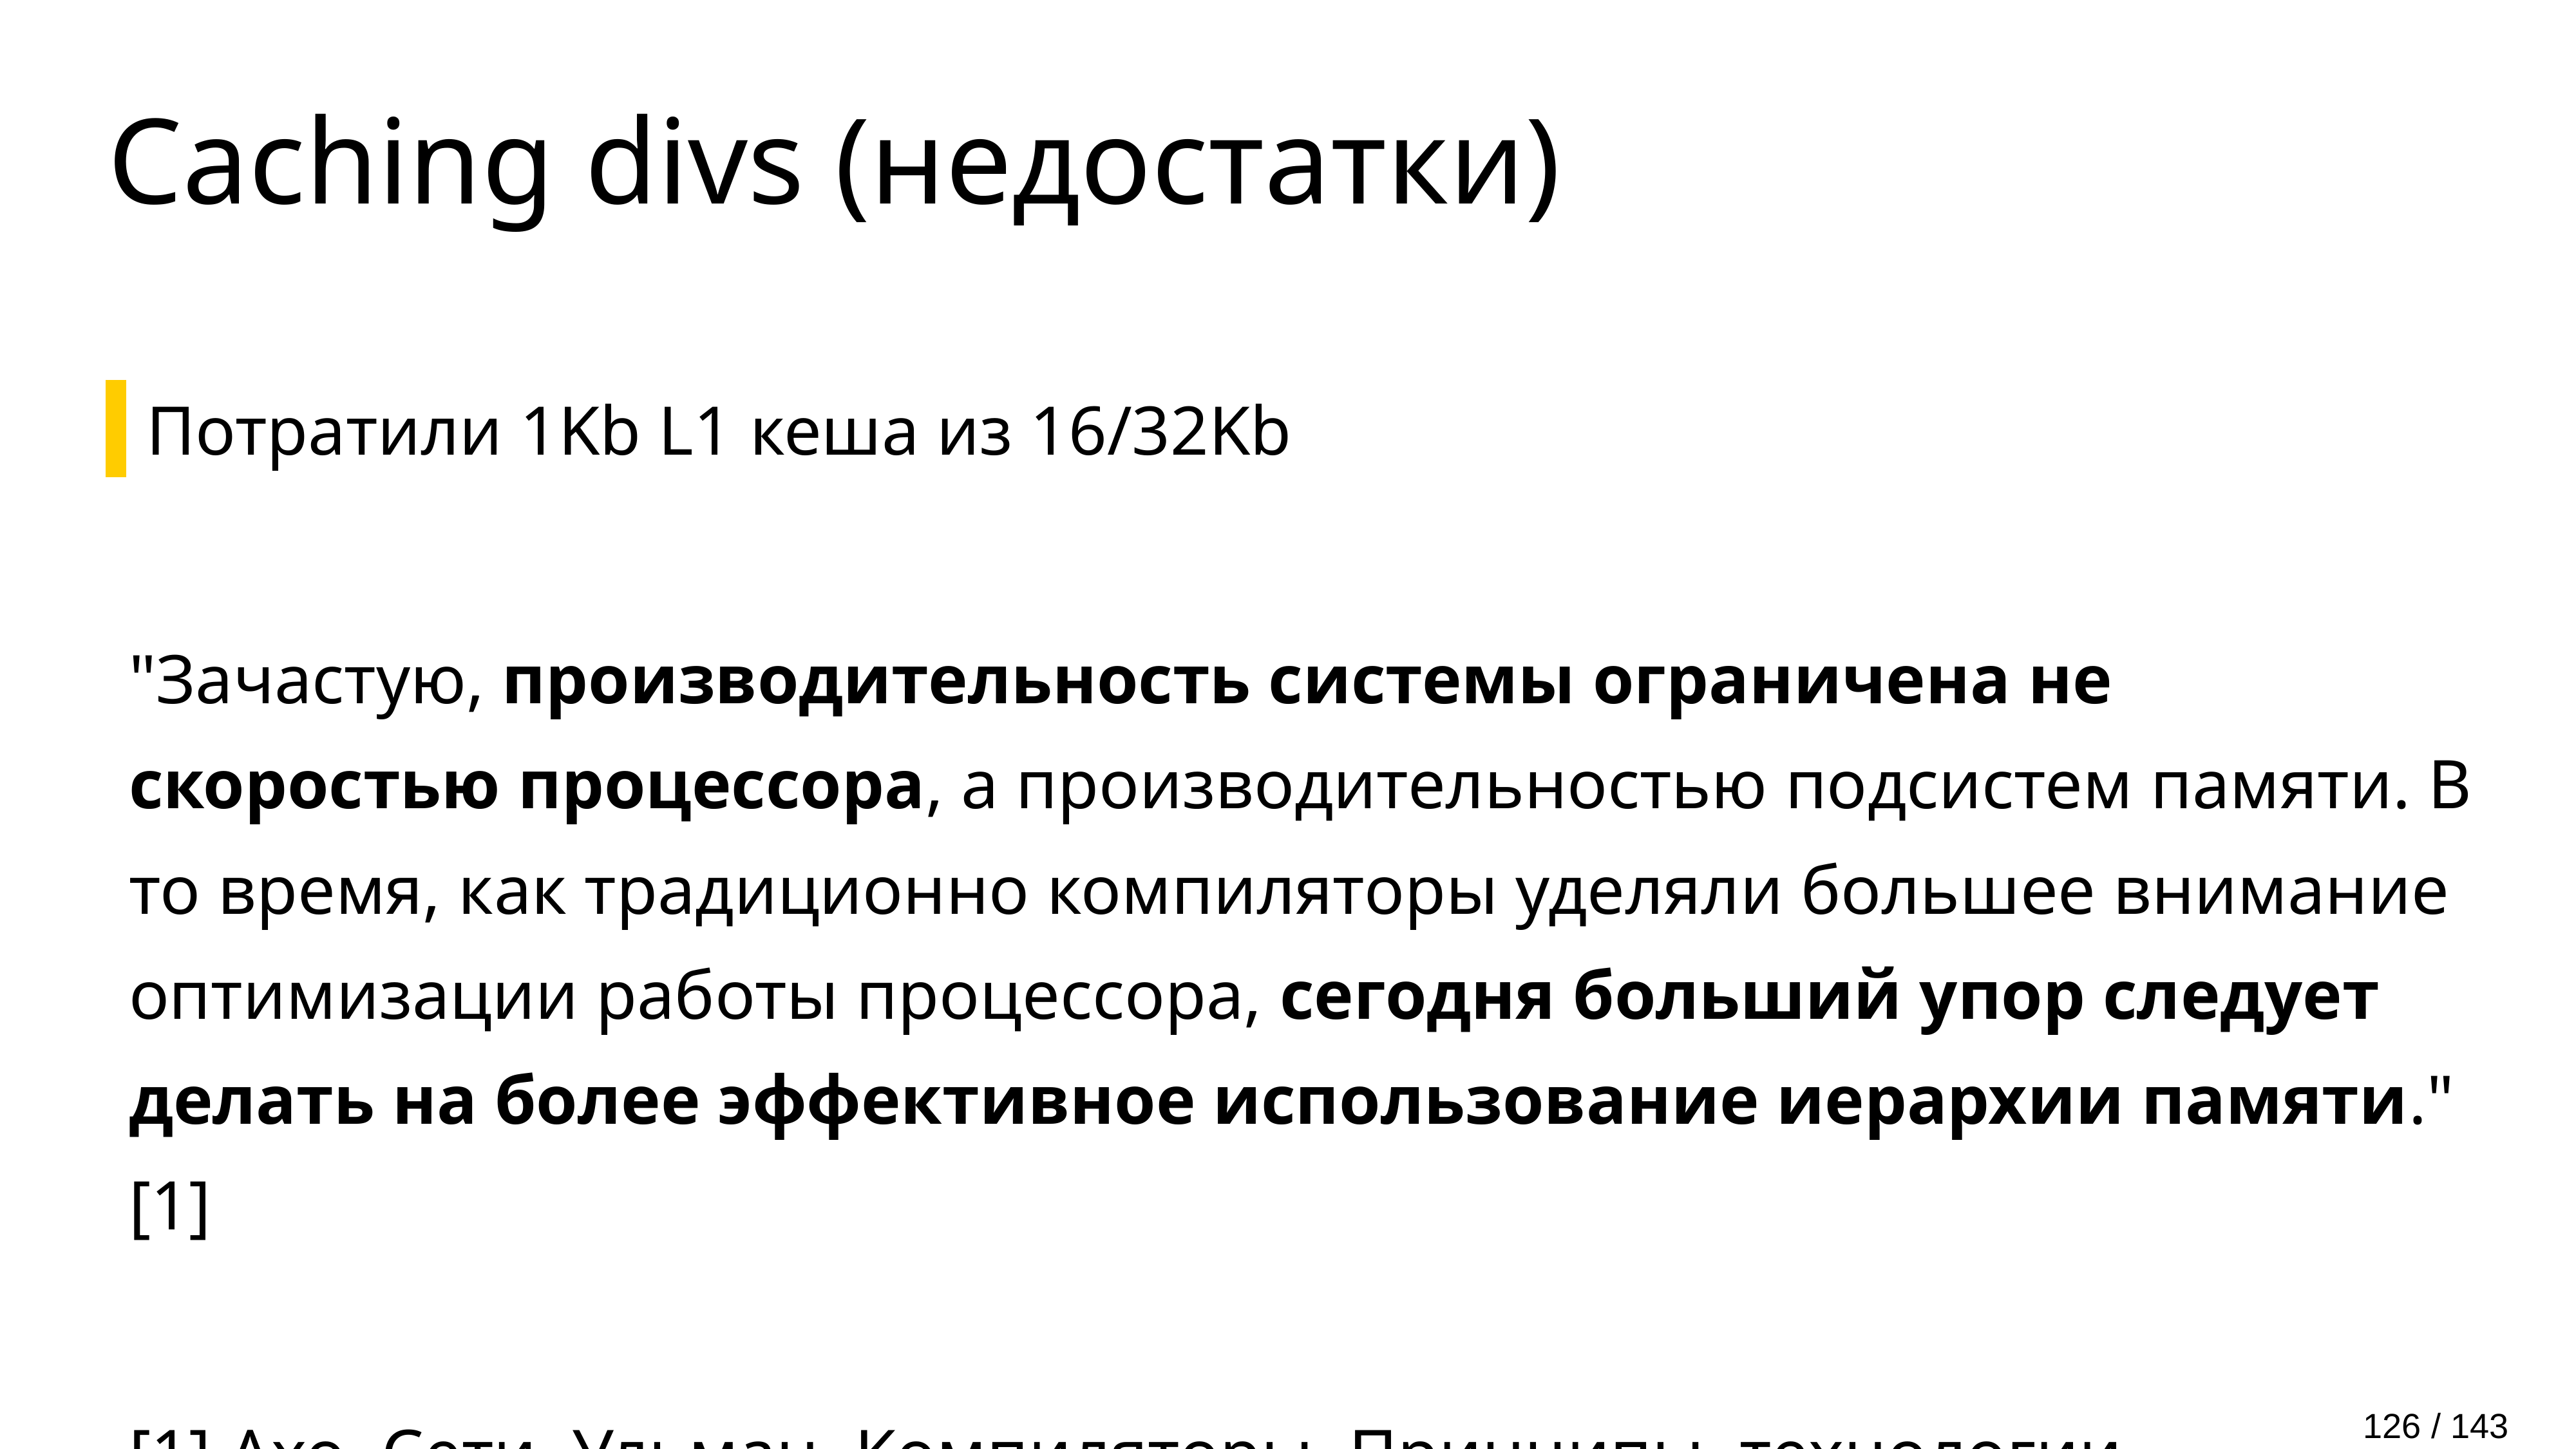

# Caching divs (недостатки)
 Потратили 1Kb L1 кеша из 16/32Kb
"Зачастую, производительность системы ограничена не скоростью процессора, а производительностью подсистем памяти. В то время, как традиционно компиляторы уделяли большее внимание оптимизации работы процессора, сегодня больший упор следует делать на более эффективное использование иерархии памяти." [1]
[1] Ахо, Сети, Ульман. Компиляторы. Принципы, технологии, инструменты. 2ed.2008